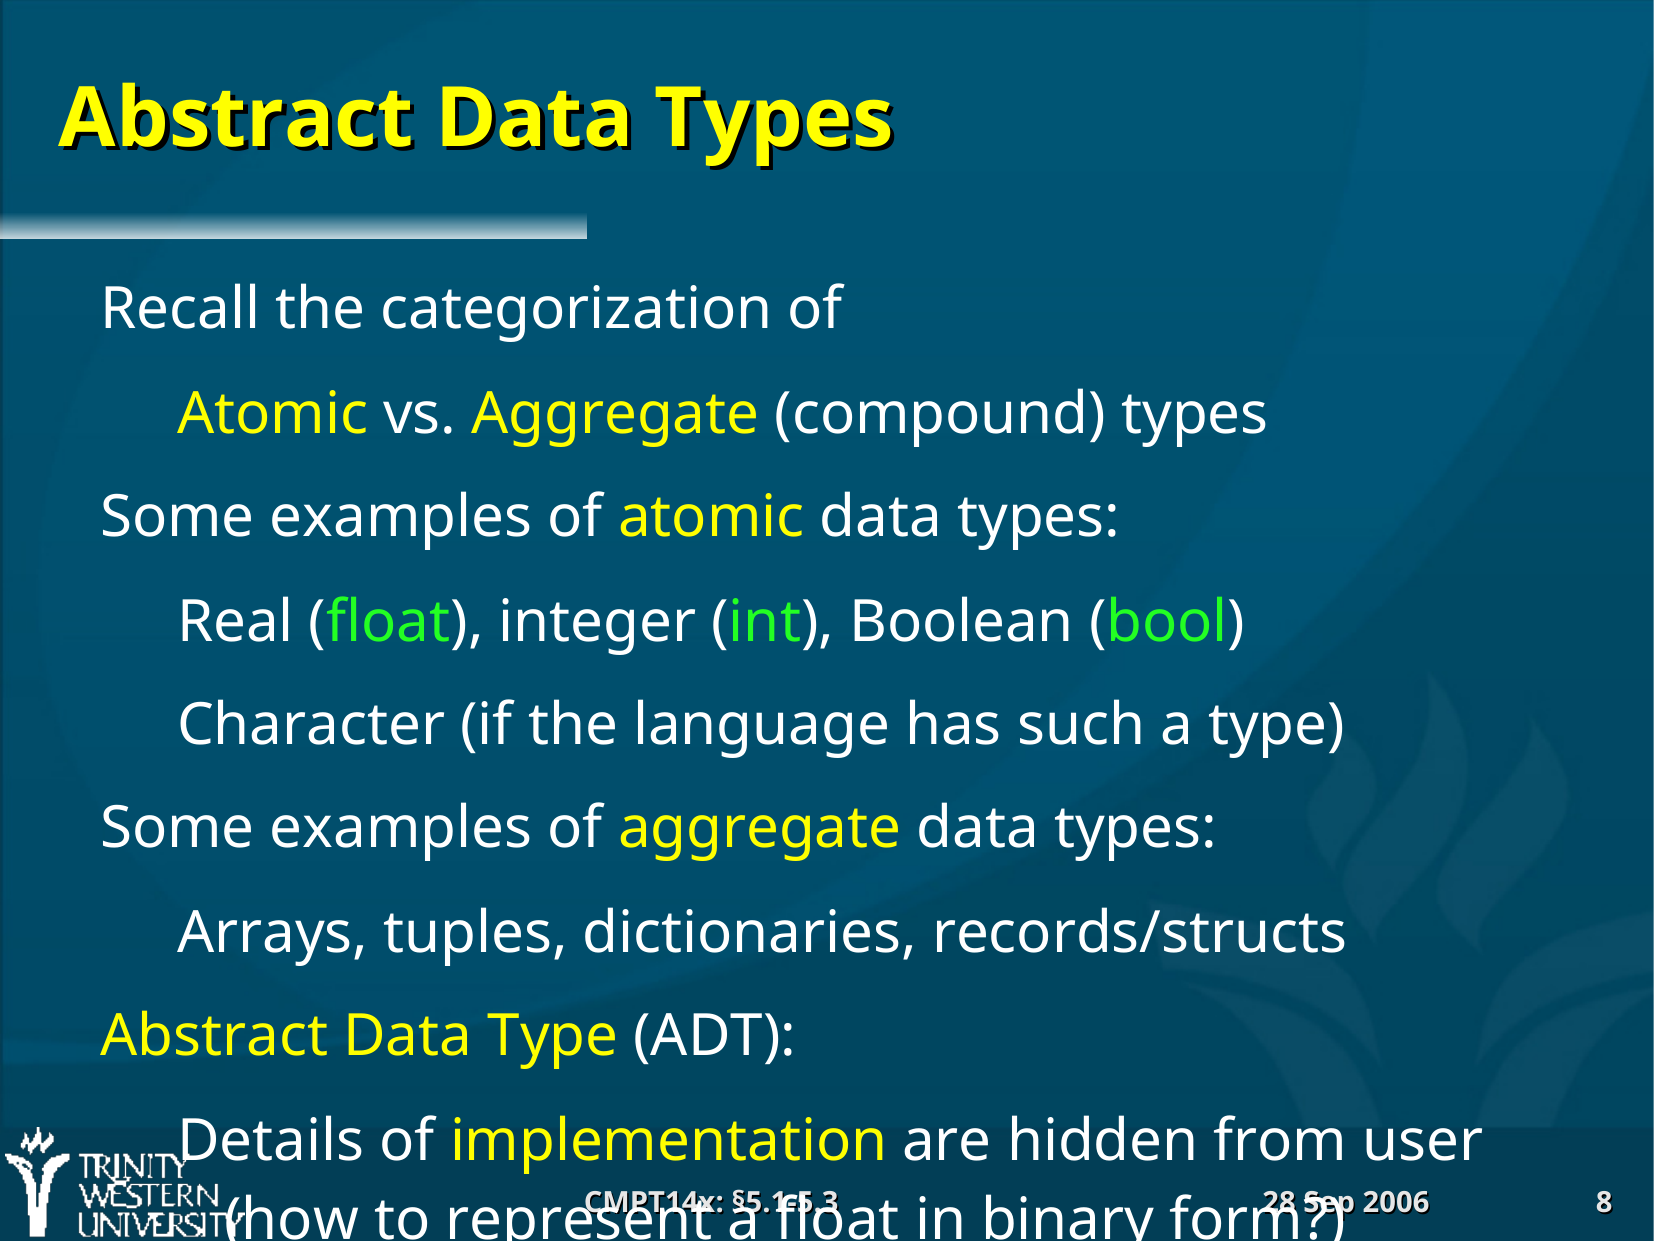

# Abstract Data Types
Recall the categorization of
Atomic vs. Aggregate (compound) types
Some examples of atomic data types:
Real (float), integer (int), Boolean (bool)
Character (if the language has such a type)
Some examples of aggregate data types:
Arrays, tuples, dictionaries, records/structs
Abstract Data Type (ADT):
Details of implementation are hidden from user (how to represent a float in binary form?)
CMPT14x: §5.1-5.3
28 Sep 2006
8